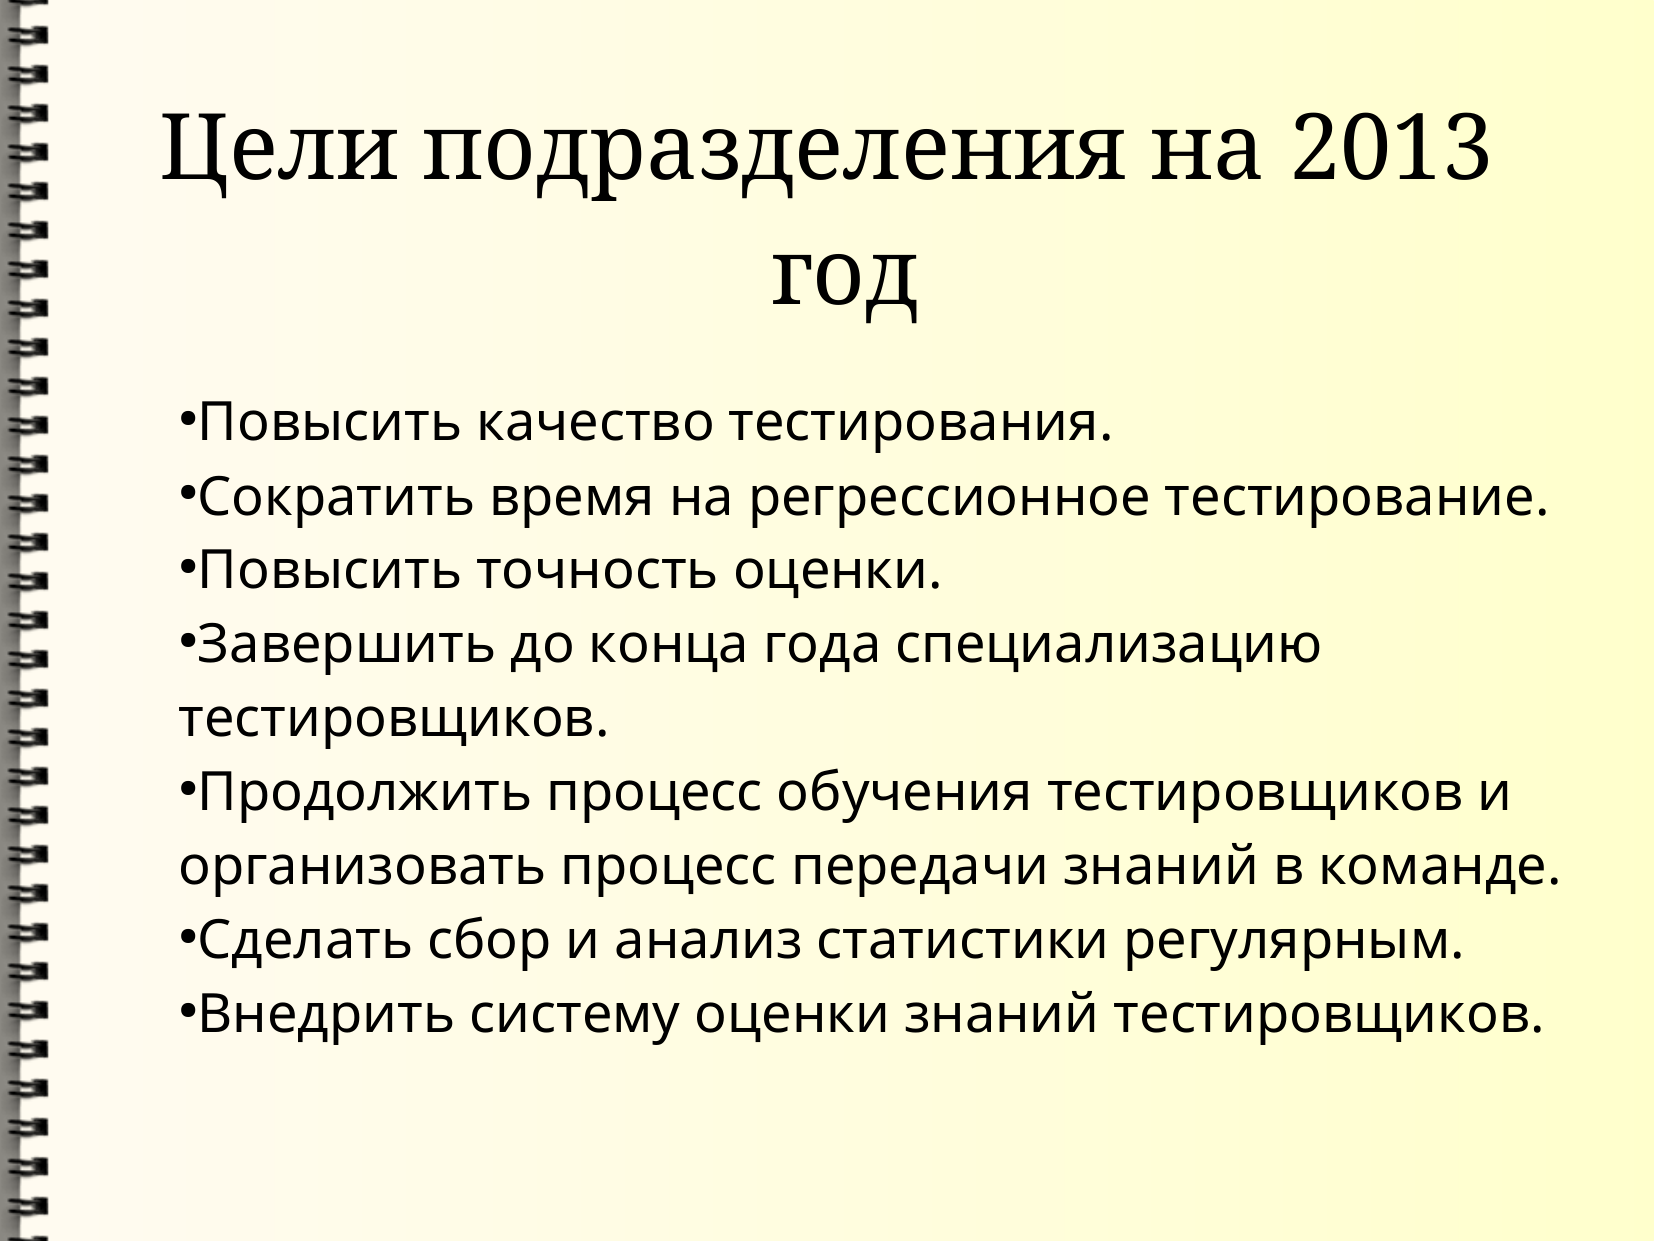

# Цели подразделения на 2013 год
Повысить качество тестирования.
Сократить время на регрессионное тестирование.
Повысить точность оценки.
Завершить до конца года специализацию тестировщиков.
Продолжить процесс обучения тестировщиков и организовать процесс передачи знаний в команде.
Сделать сбор и анализ статистики регулярным.
Внедрить систему оценки знаний тестировщиков.